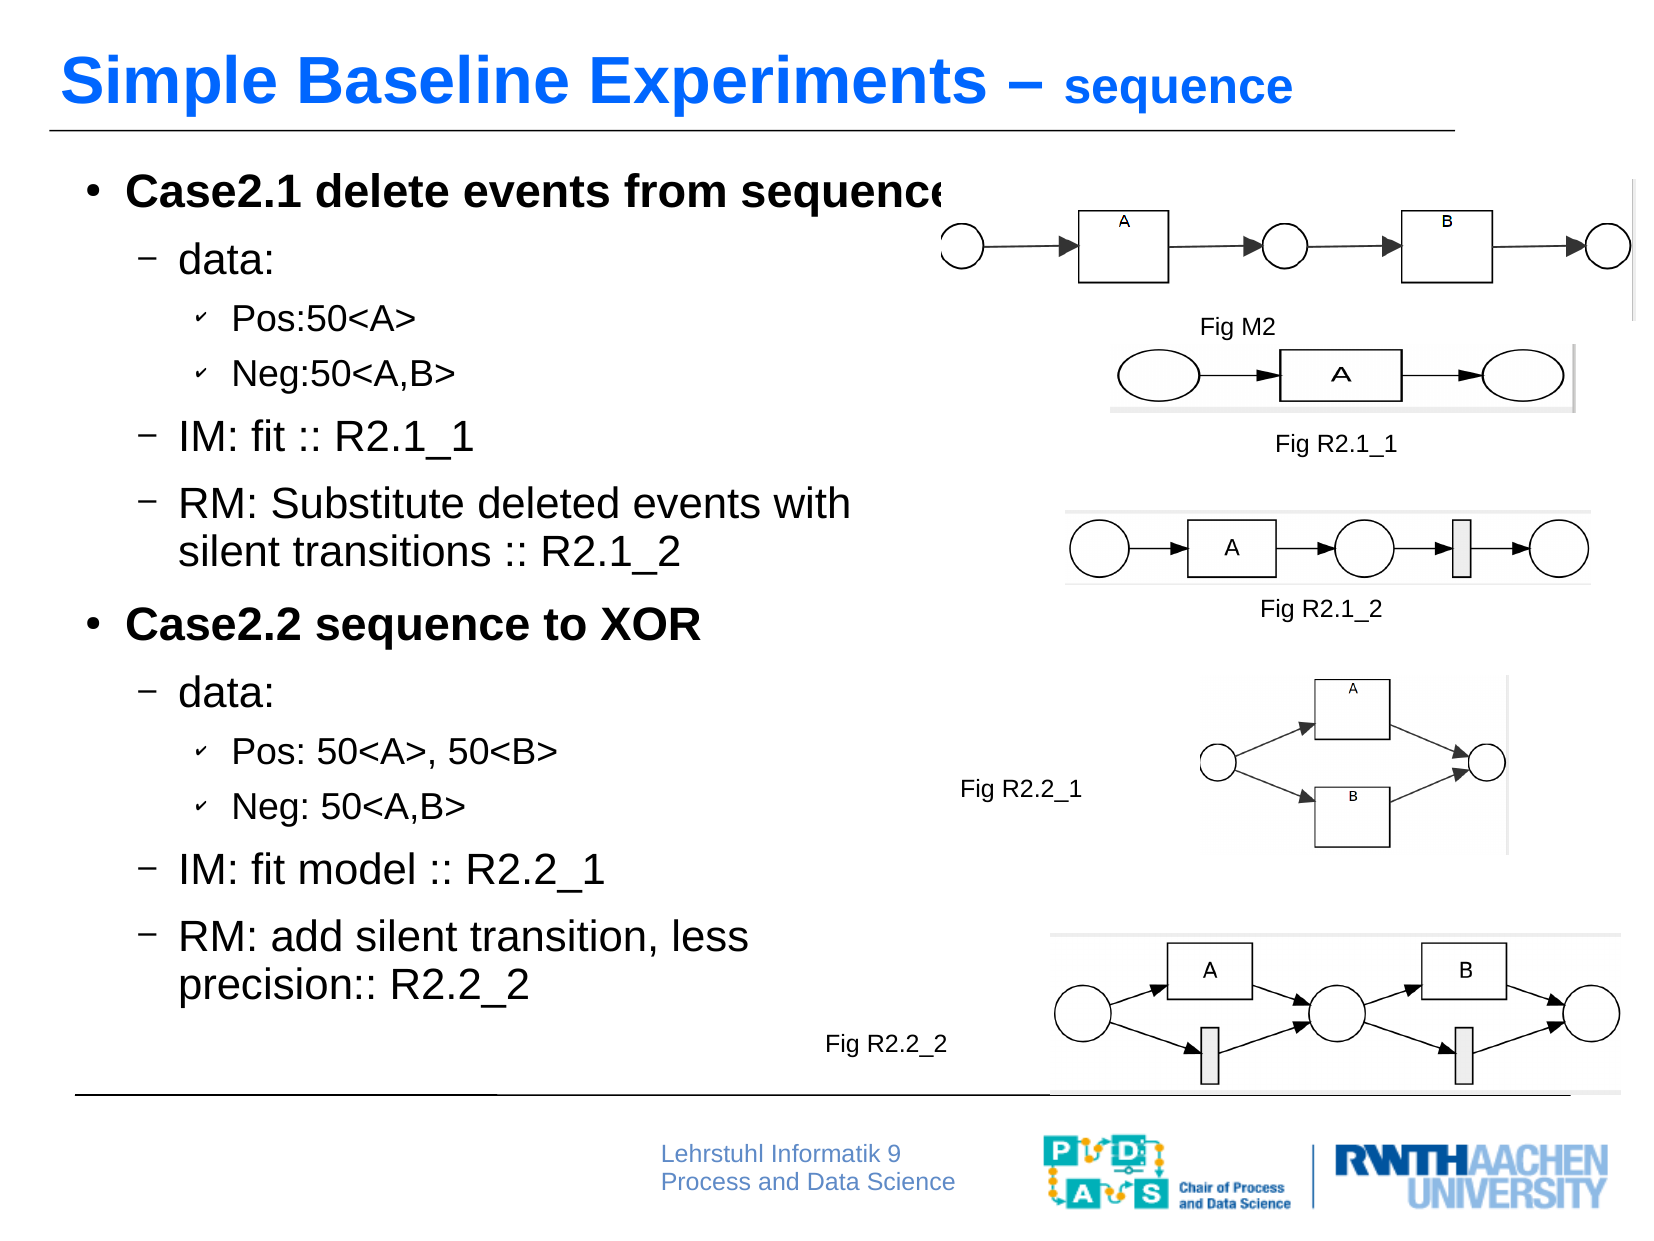

# Simple Baseline Experiments – sequence
Case2.1 delete events from sequence
data:
Pos:50<A>
Neg:50<A,B>
IM: fit :: R2.1_1
RM: Substitute deleted events with silent transitions :: R2.1_2
Case2.2 sequence to XOR
data:
Pos: 50<A>, 50<B>
Neg: 50<A,B>
IM: fit model :: R2.2_1
RM: add silent transition, less precision:: R2.2_2
Fig M2
Fig R2.1_1
Fig R2.1_2
Fig R2.2_1
Fig R2.2_2